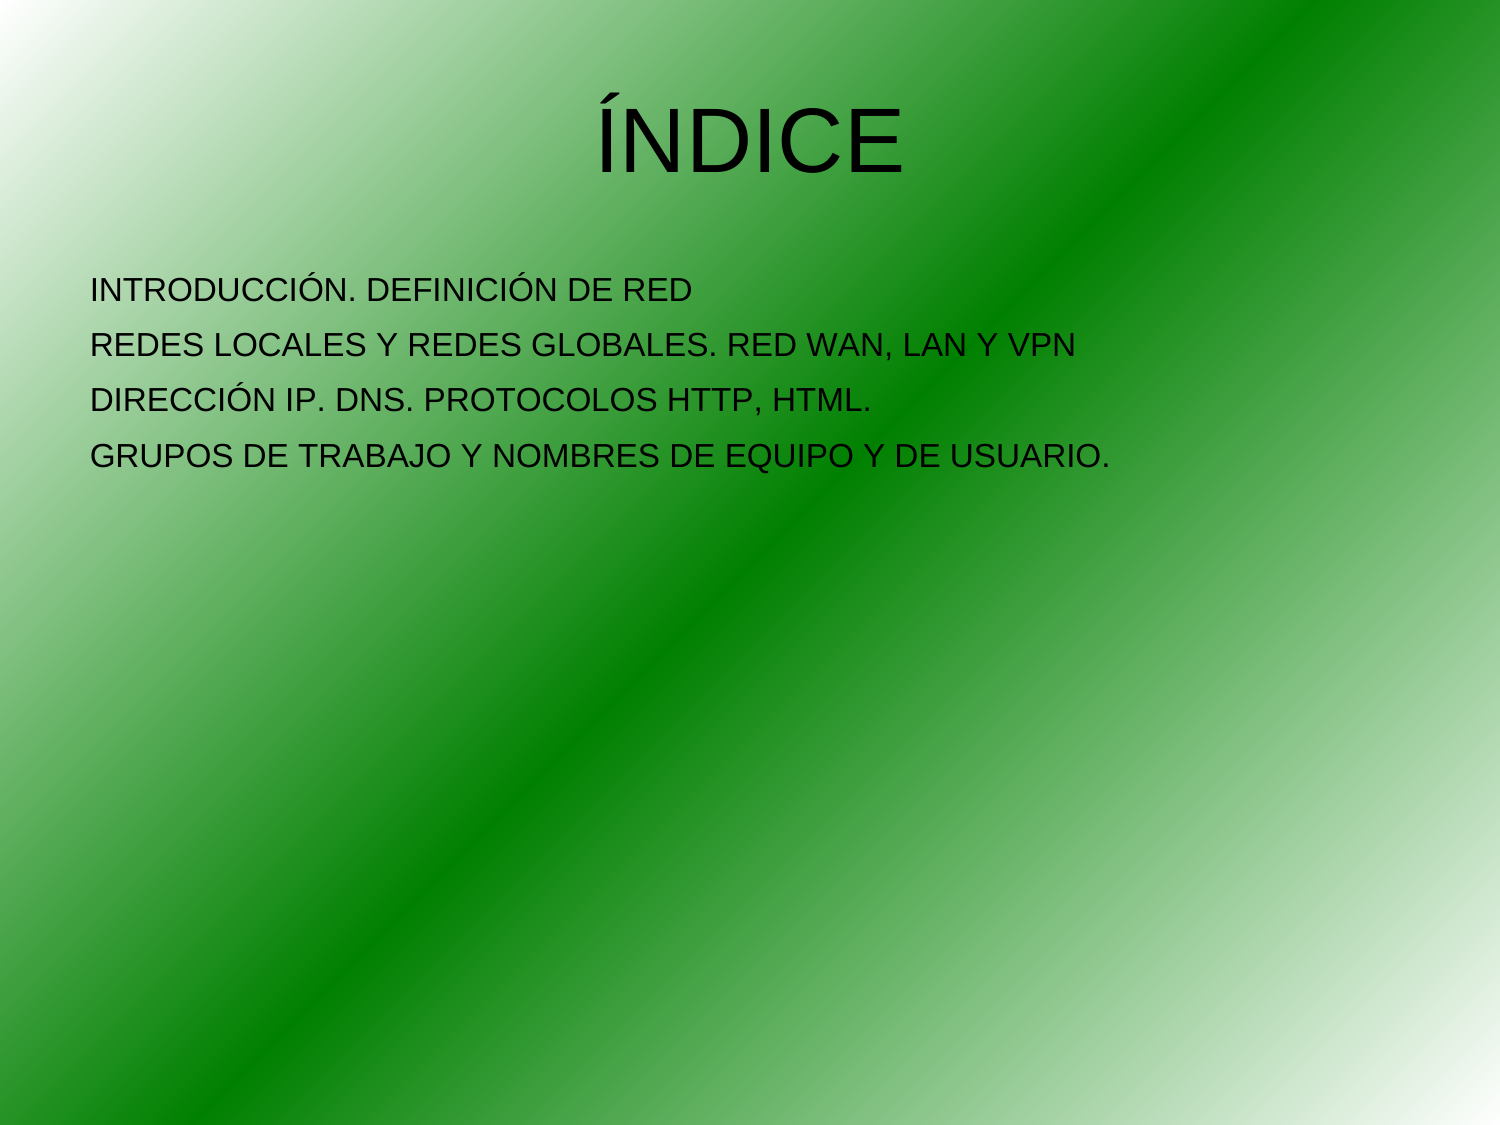

# ÍNDICE
INTRODUCCIÓN. DEFINICIÓN DE RED
REDES LOCALES Y REDES GLOBALES. RED WAN, LAN Y VPN
DIRECCIÓN IP. DNS. PROTOCOLOS HTTP, HTML.
GRUPOS DE TRABAJO Y NOMBRES DE EQUIPO Y DE USUARIO.